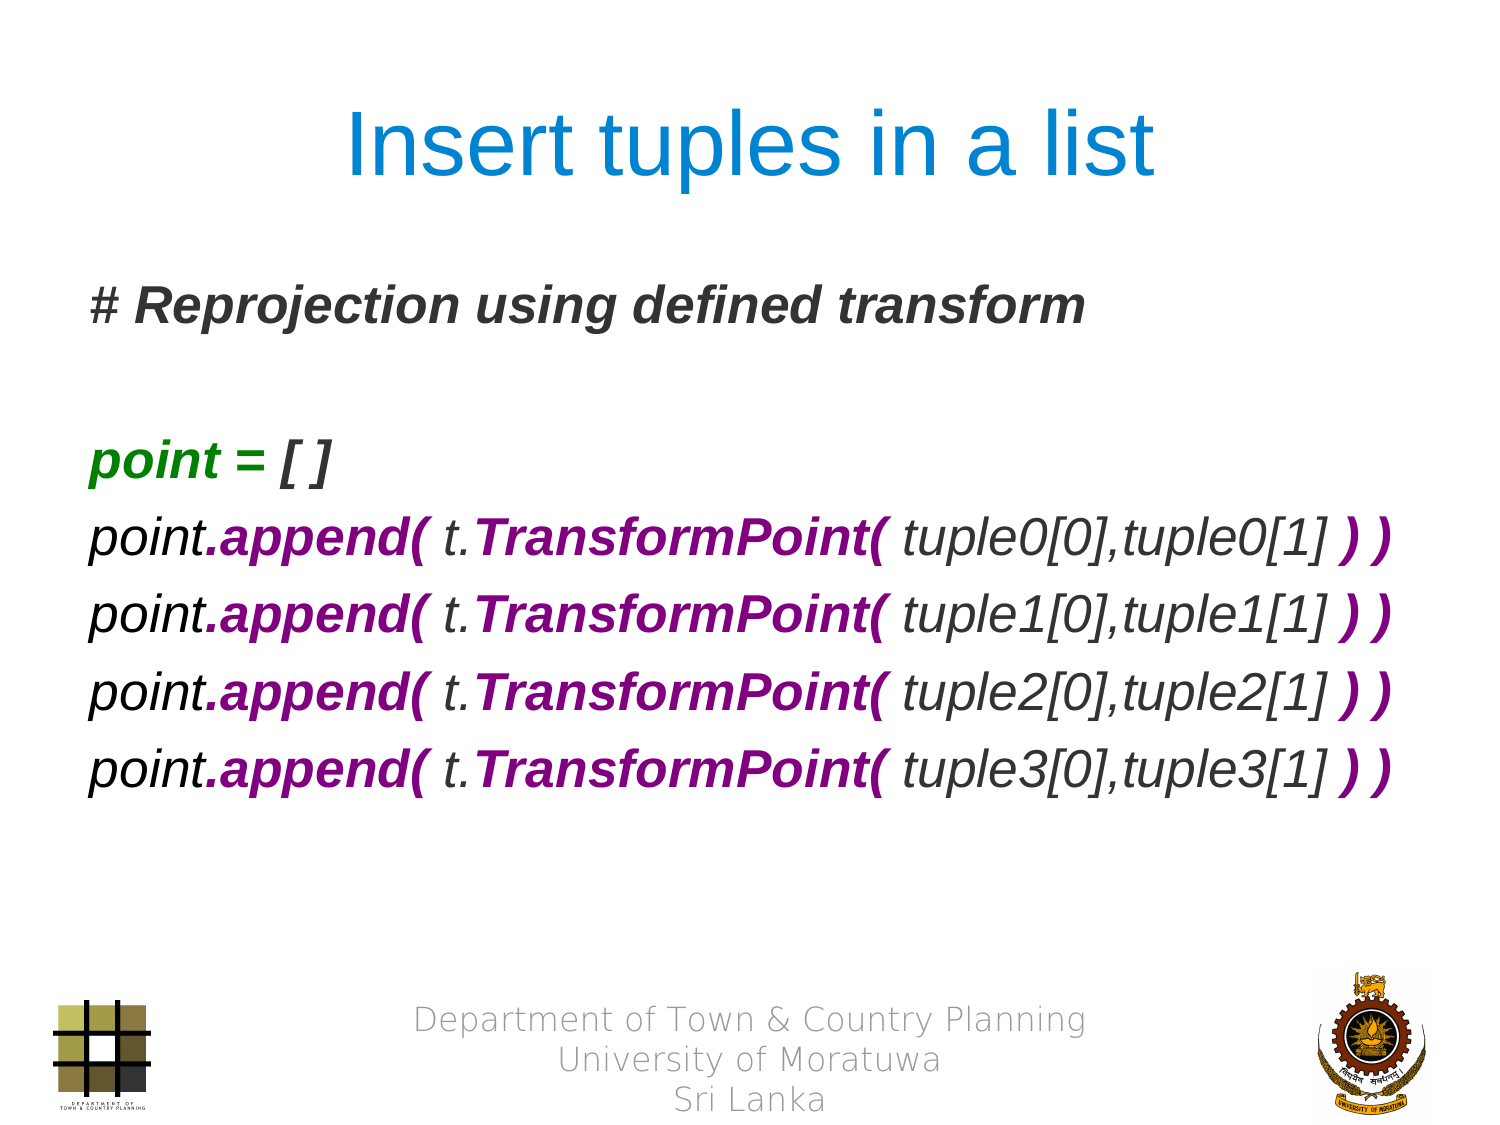

# Insert tuples in a list
# Reprojection using defined transform
point = [ ]
point.append( t.TransformPoint( tuple0[0],tuple0[1] ) )
point.append( t.TransformPoint( tuple1[0],tuple1[1] ) )
point.append( t.TransformPoint( tuple2[0],tuple2[1] ) )
point.append( t.TransformPoint( tuple3[0],tuple3[1] ) )